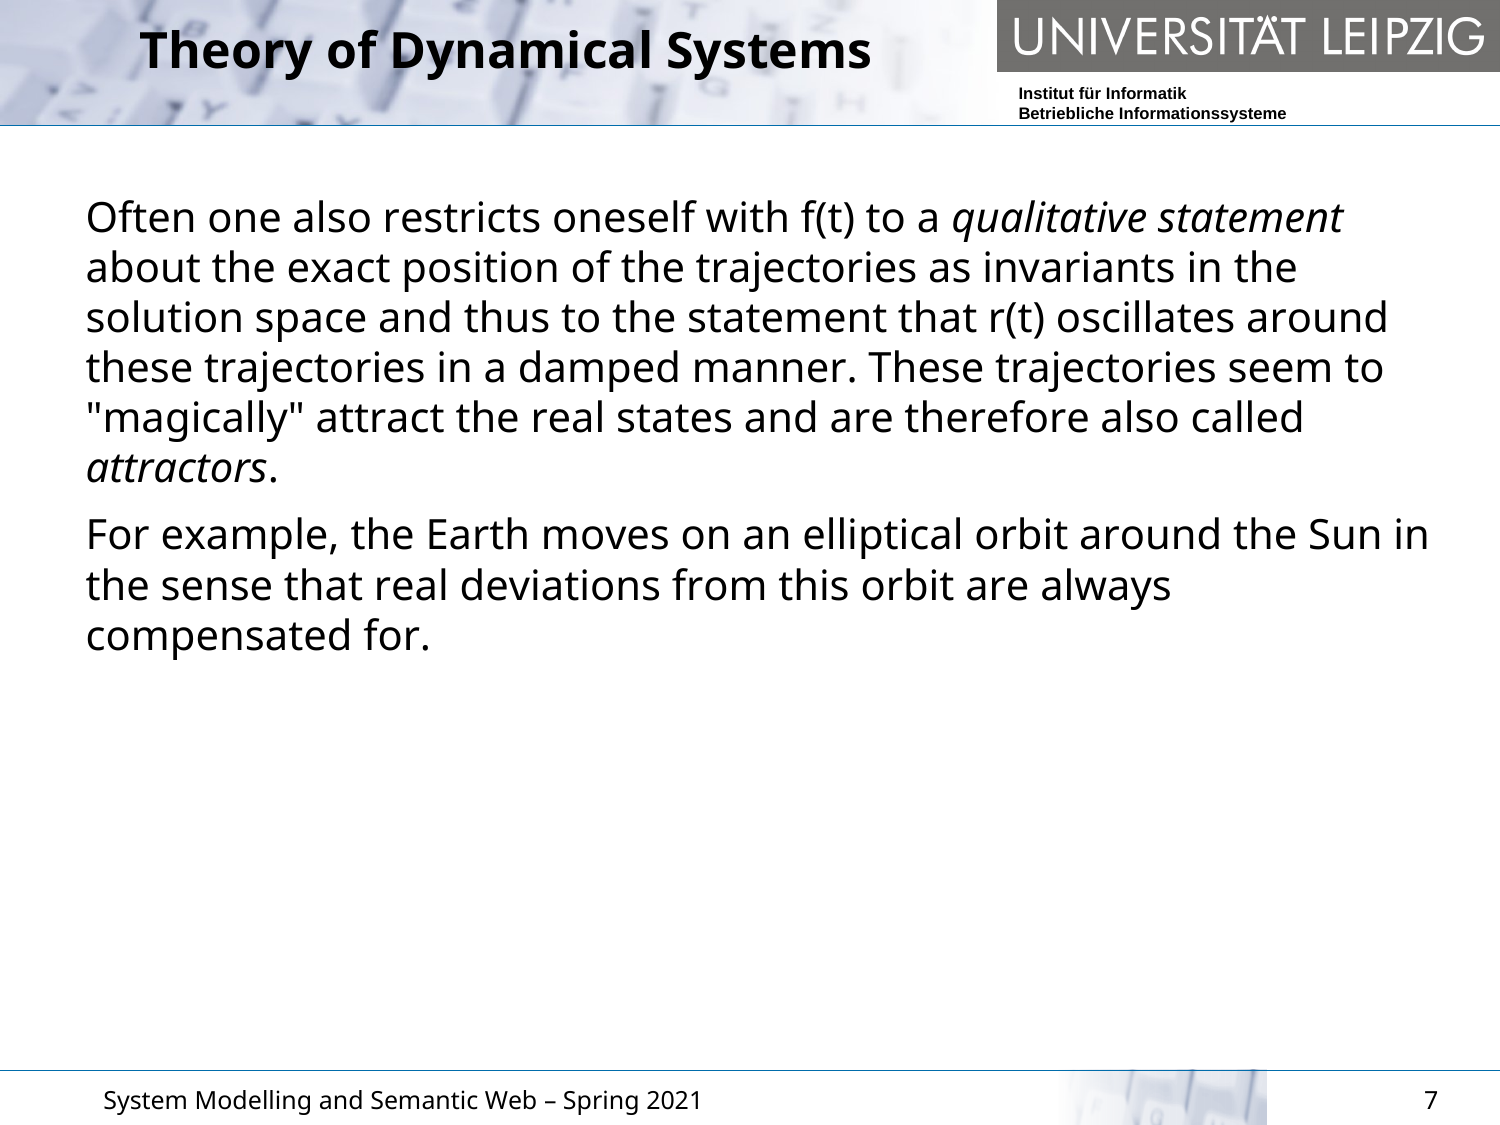

Theory of Dynamical Systems
Often one also restricts oneself with f(t) to a qualitative statement about the exact position of the trajectories as invariants in the solution space and thus to the statement that r(t) oscillates around these trajectories in a damped manner. These trajectories seem to "magically" attract the real states and are therefore also called attractors.
For example, the Earth moves on an elliptical orbit around the Sun in the sense that real deviations from this orbit are always compensated for.
System Modelling and Semantic Web – Spring 2021
7